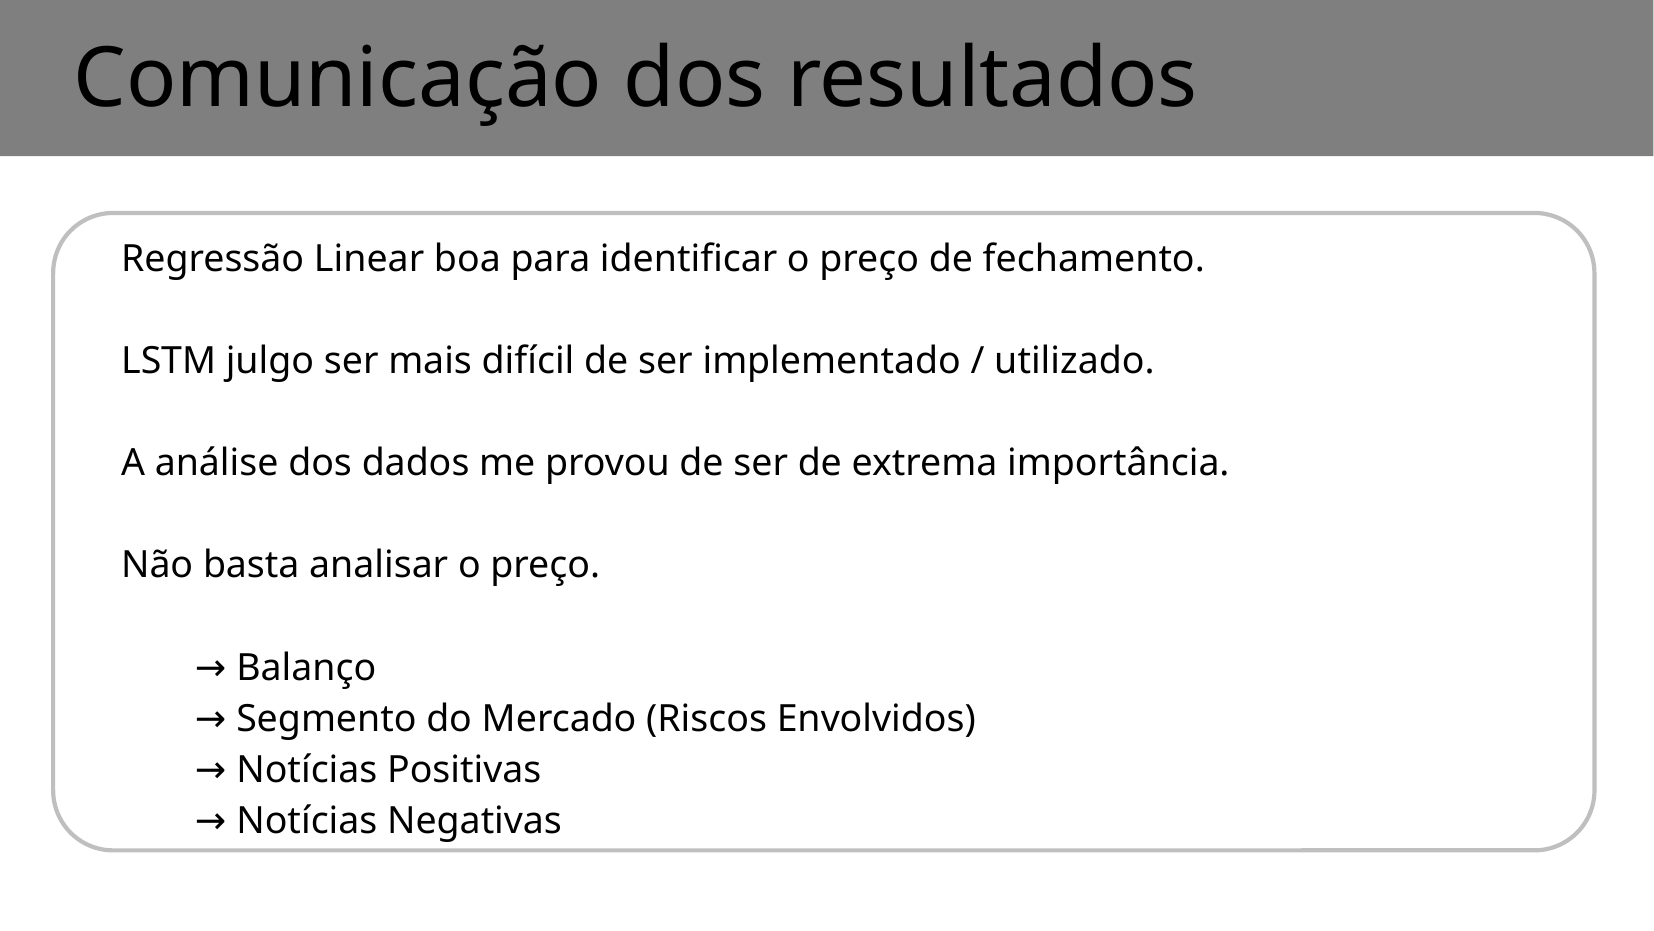

Comunicação dos resultados
Regressão Linear boa para identificar o preço de fechamento.
LSTM julgo ser mais difícil de ser implementado / utilizado.
A análise dos dados me provou de ser de extrema importância.
Não basta analisar o preço.
	→ Balanço
	→ Segmento do Mercado (Riscos Envolvidos)
	→ Notícias Positivas
	→ Notícias Negativas